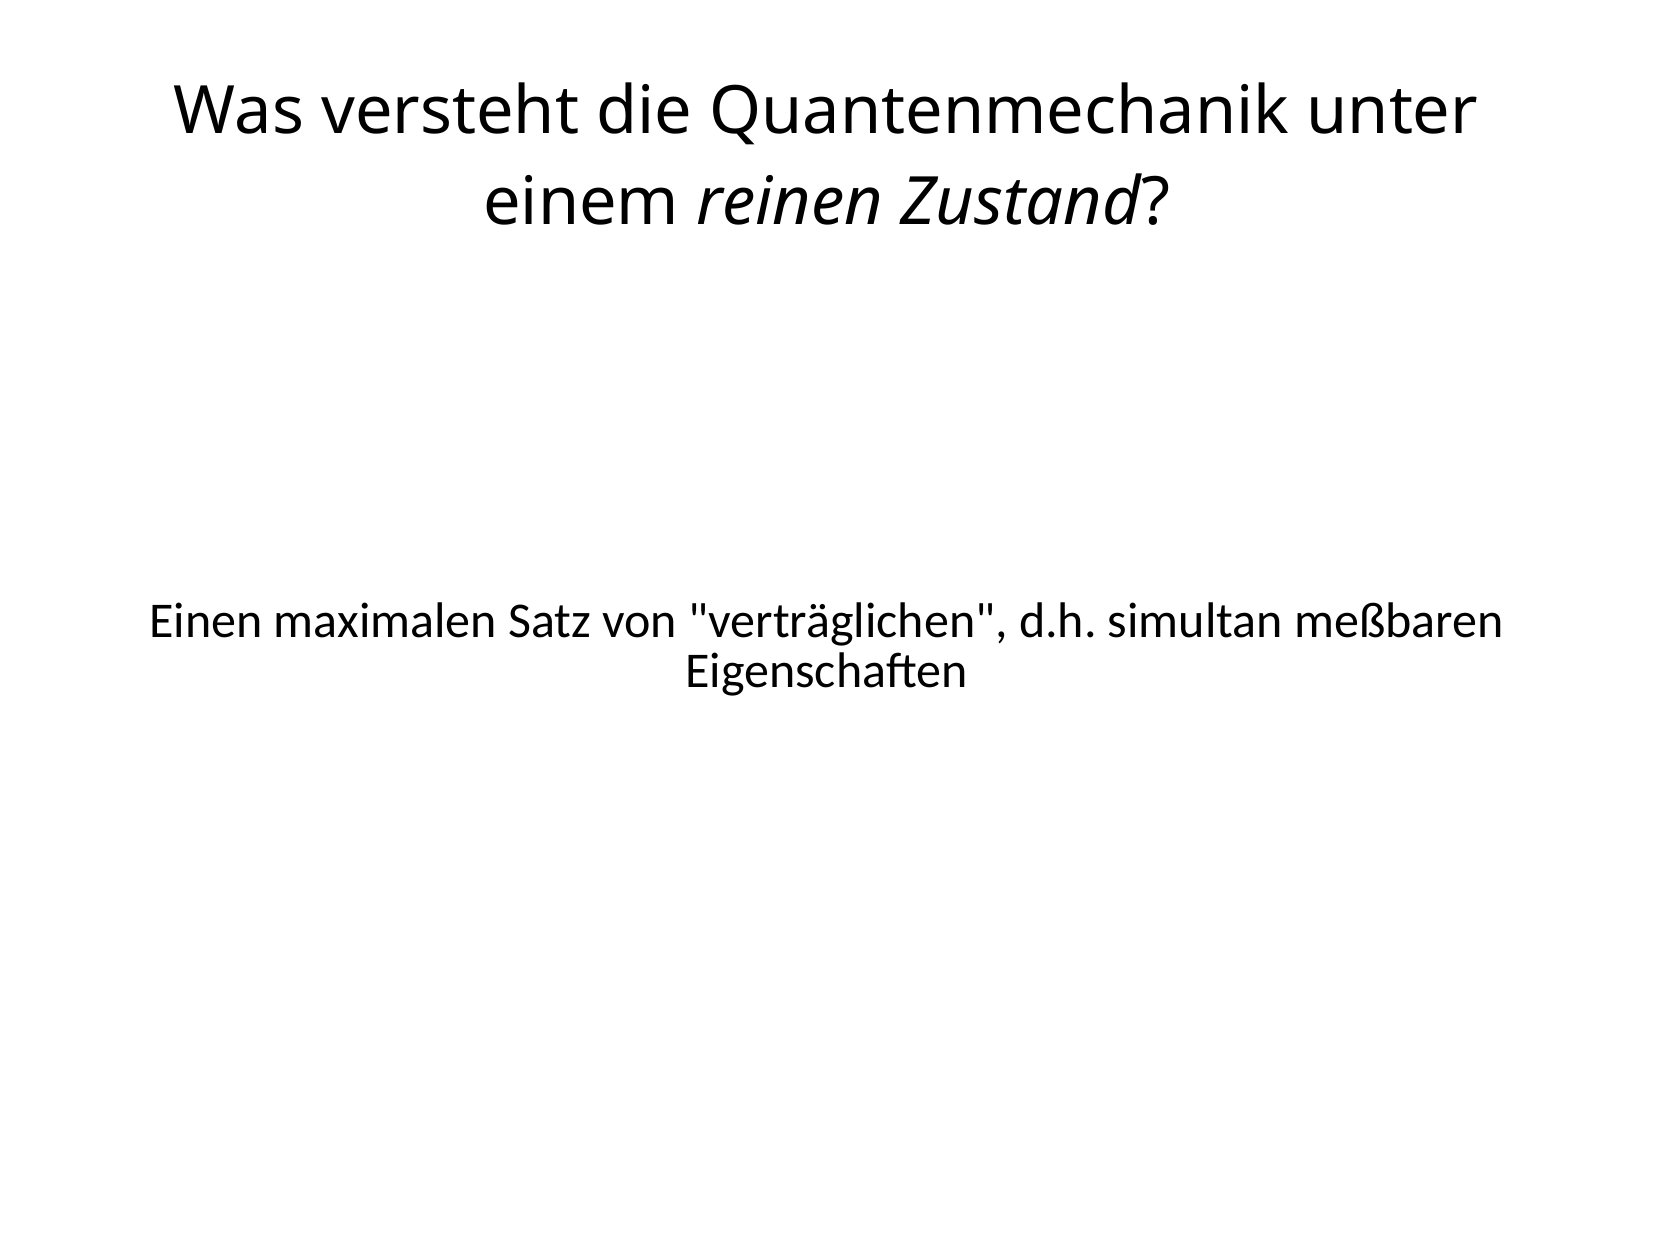

# Was versteht die Quantenmechanik unter einem reinen Zustand?
Einen maximalen Satz von "verträglichen", d.h. simultan meßbaren Eigenschaften